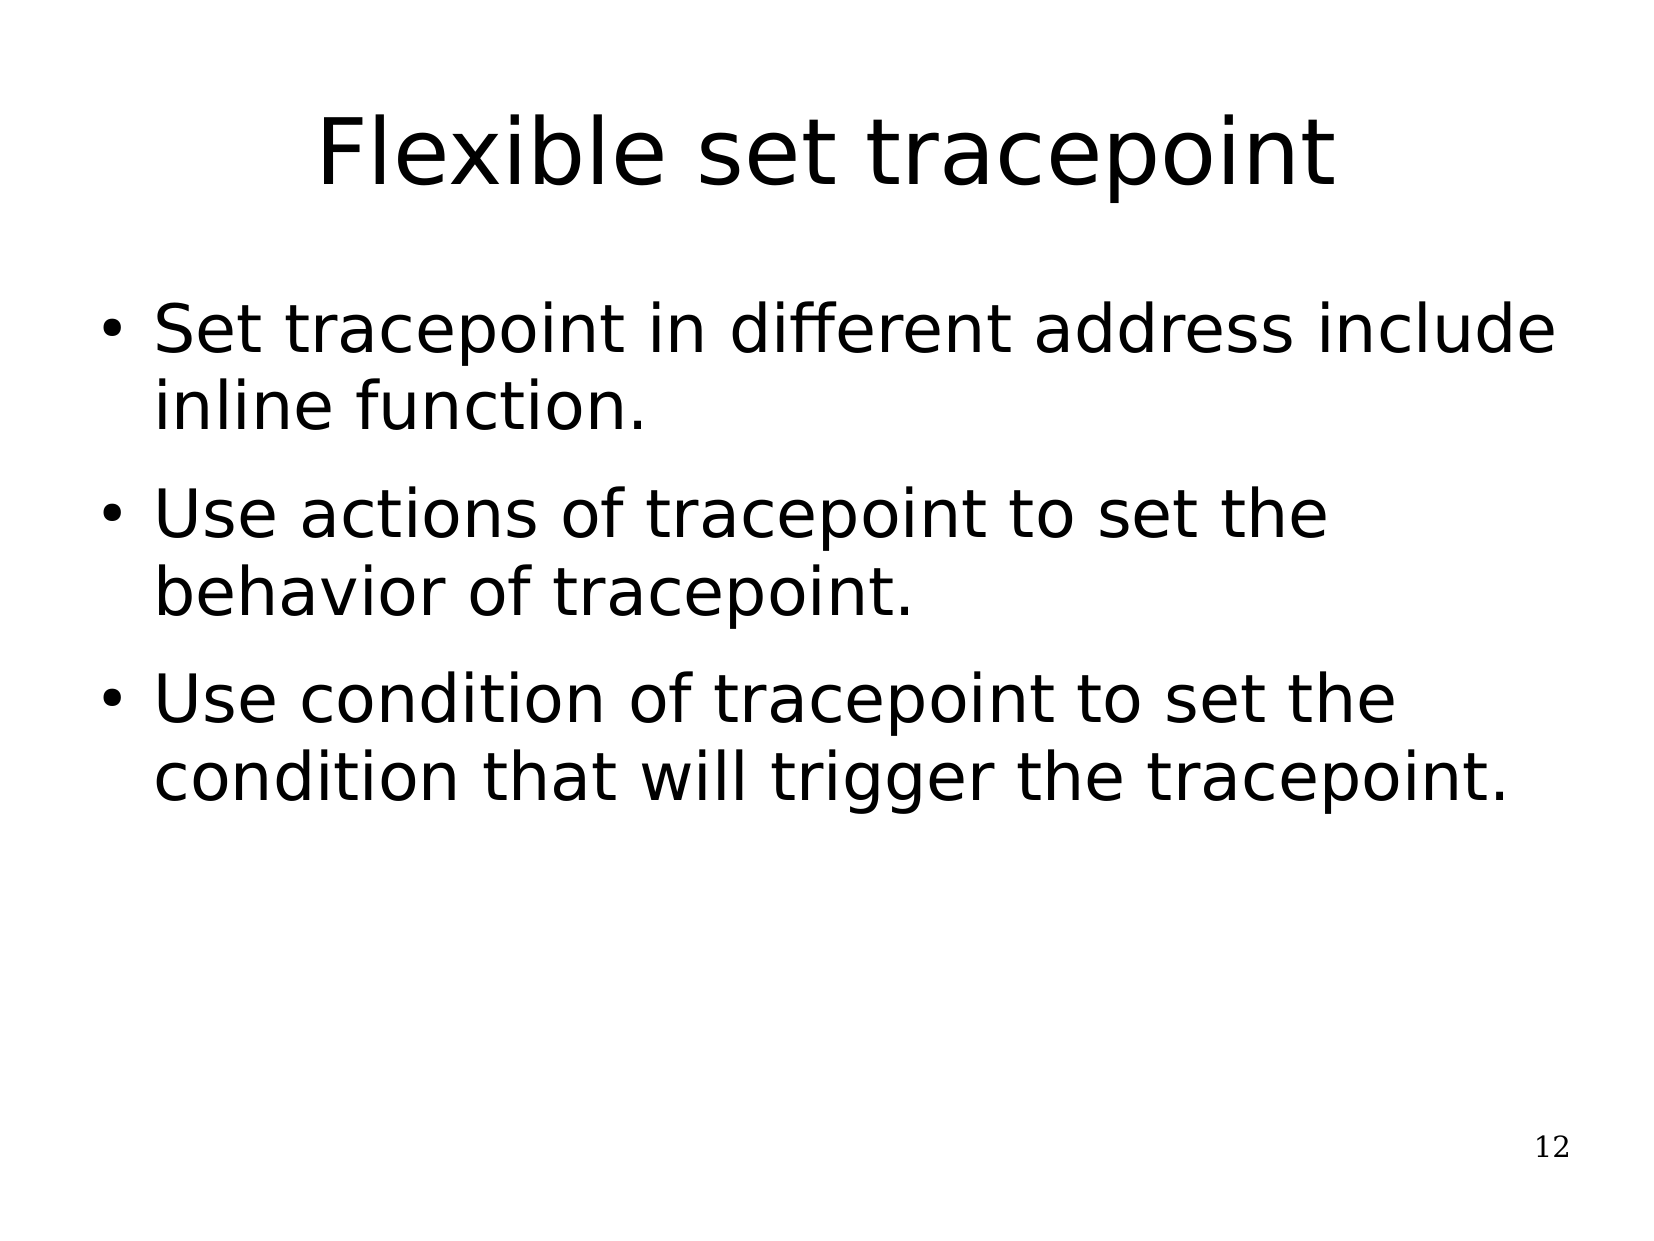

# Flexible set tracepoint
Set tracepoint in different address include inline function.
Use actions of tracepoint to set the behavior of tracepoint.
Use condition of tracepoint to set the condition that will trigger the tracepoint.
12